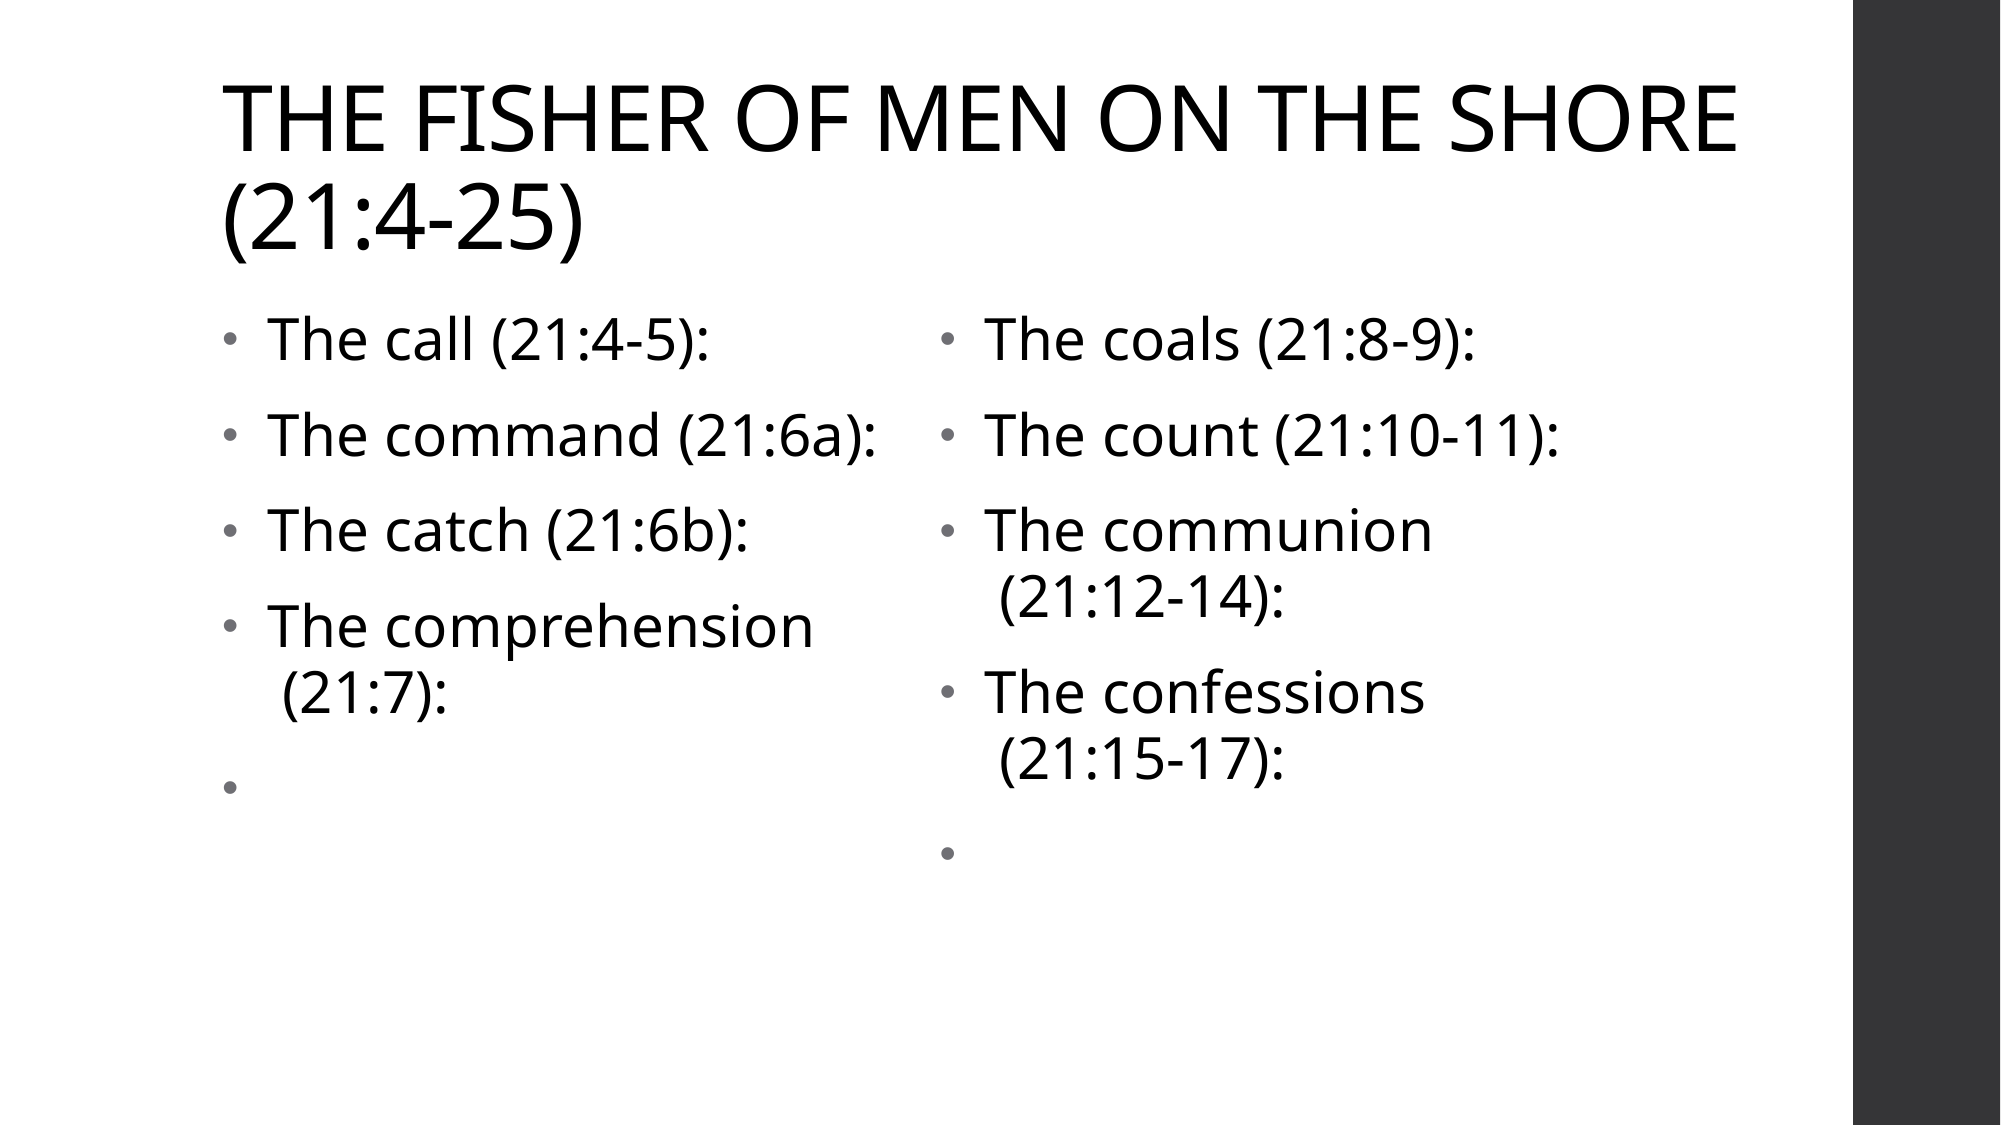

# THE FISHER OF MEN ON THE SHORE (21:4-25)
 The call (21:4-5):
 The command (21:6a):
 The catch (21:6b):
 The comprehension (21:7):
 The coals (21:8-9):
 The count (21:10-11):
 The communion (21:12-14):
 The confessions (21:15-17):